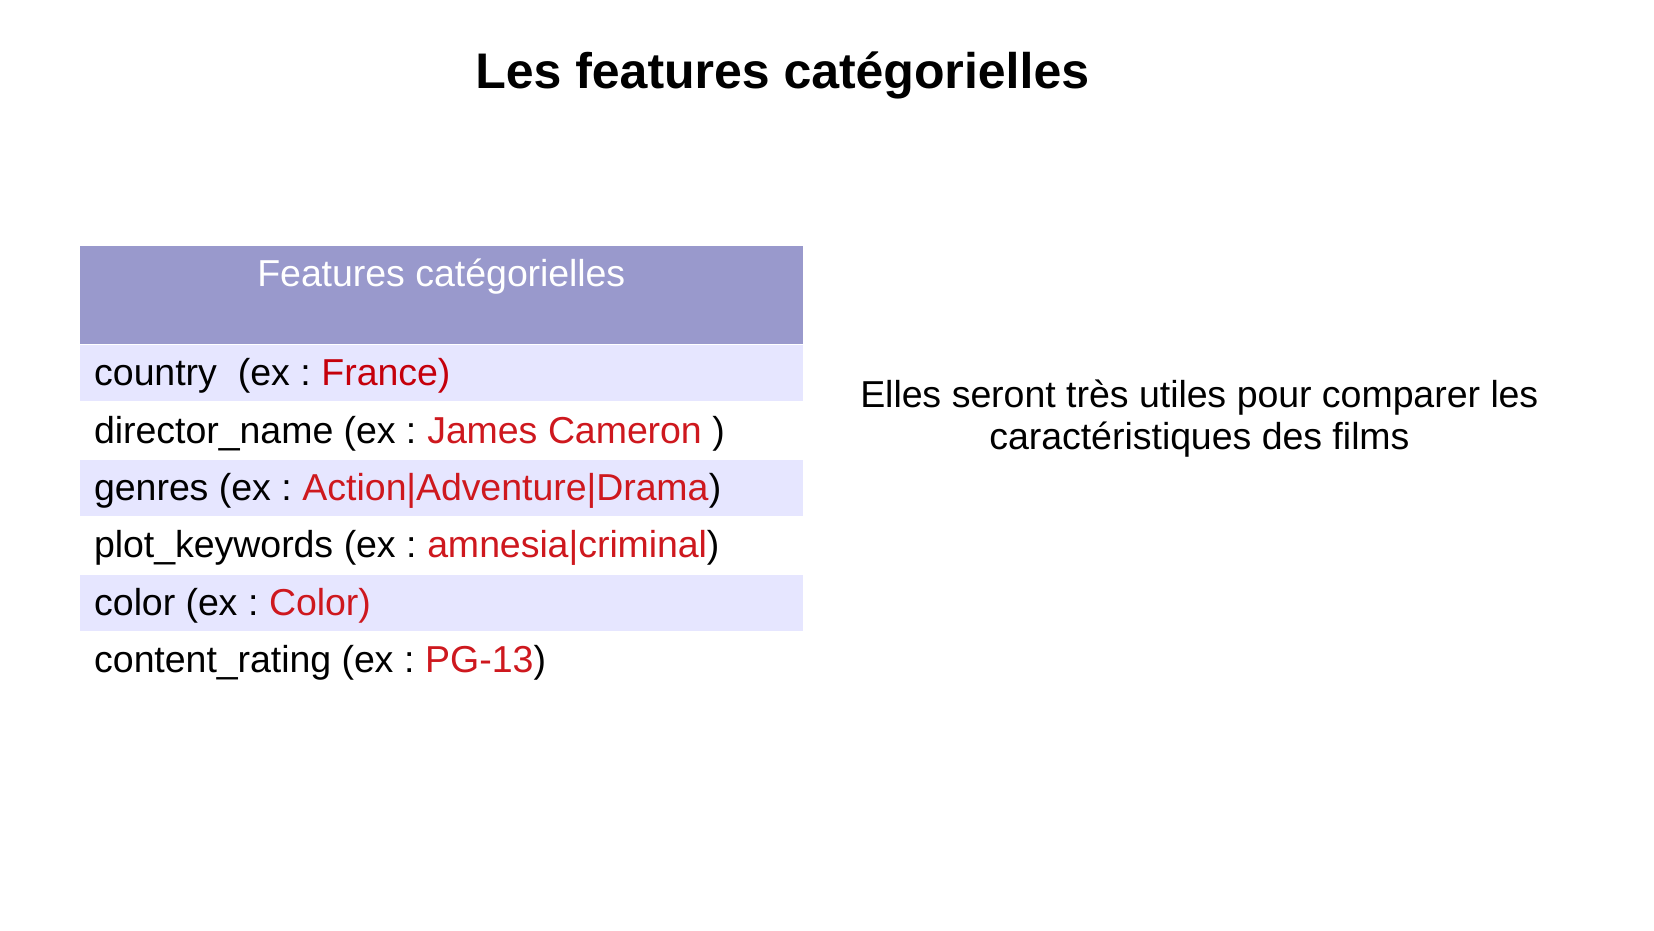

Les features catégorielles
| Features catégorielles |
| --- |
| country (ex : France) |
| director\_name (ex : James Cameron ) |
| genres (ex : Action|Adventure|Drama) |
| plot\_keywords (ex : amnesia|criminal) |
| color (ex : Color) |
| content\_rating (ex : PG-13) |
Elles seront très utiles pour comparer les caractéristiques des films